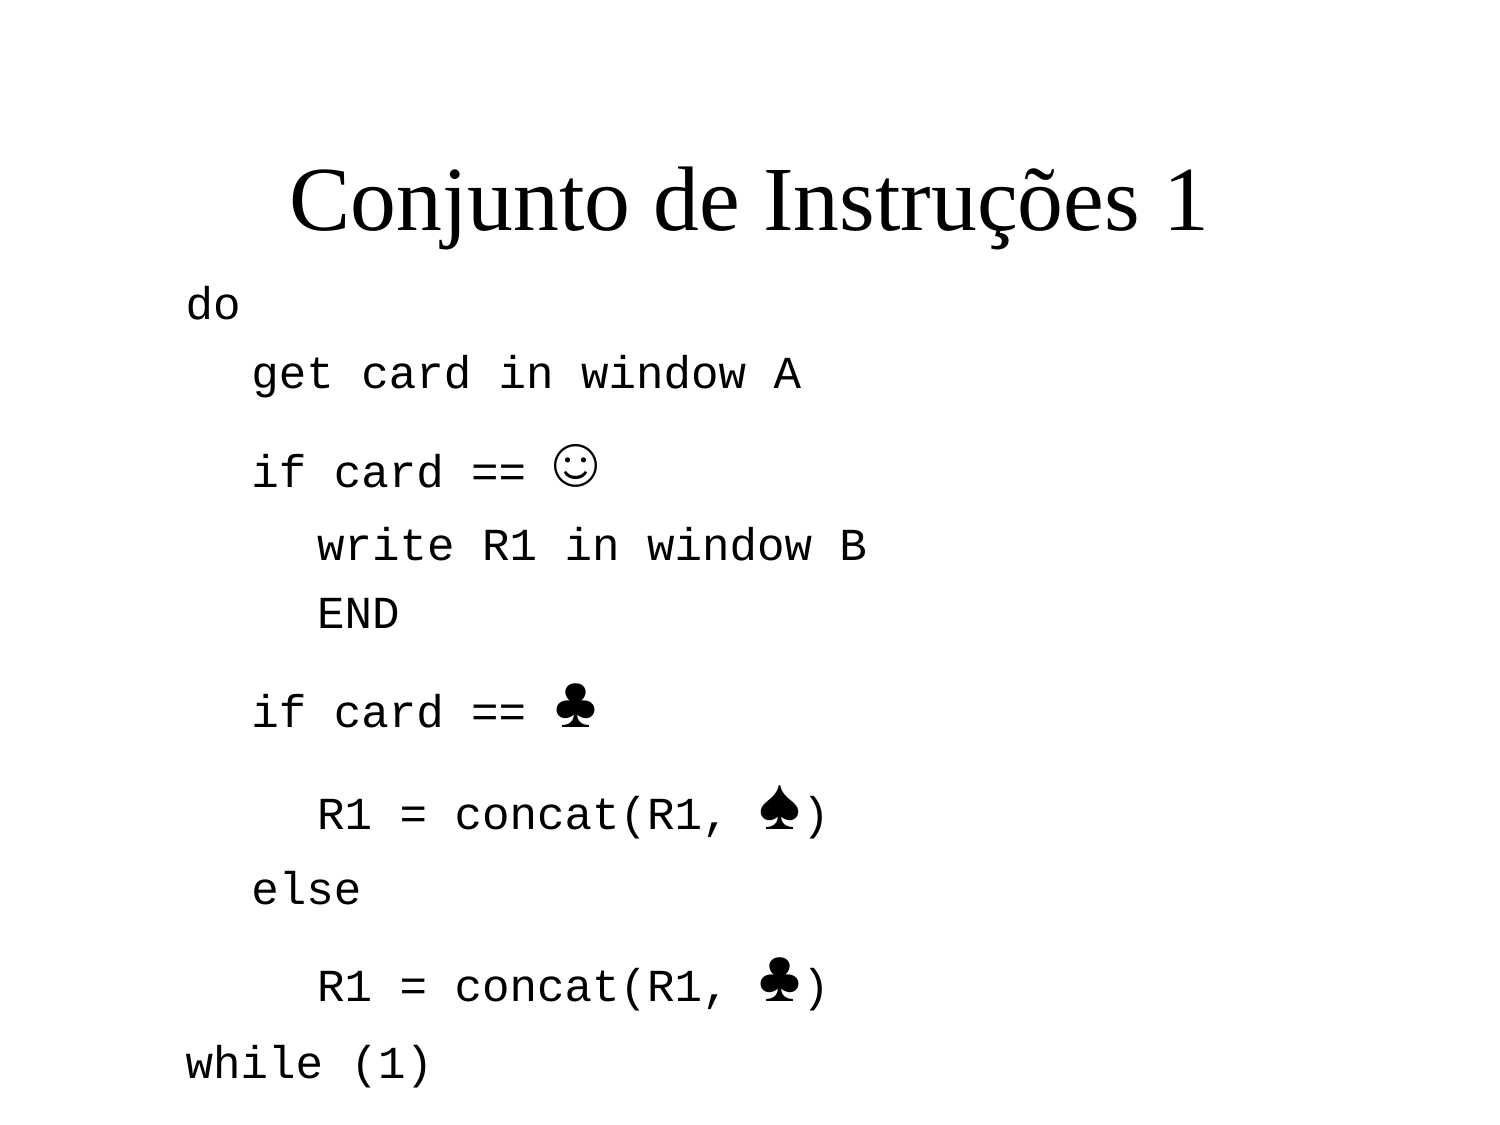

# Conjunto de Instruções 1
do
get card in window A
if card == ☺
write R1 in window B
END
if card == ♣
R1 = concat(R1, ♠)
else
R1 = concat(R1, ♣)
while (1)